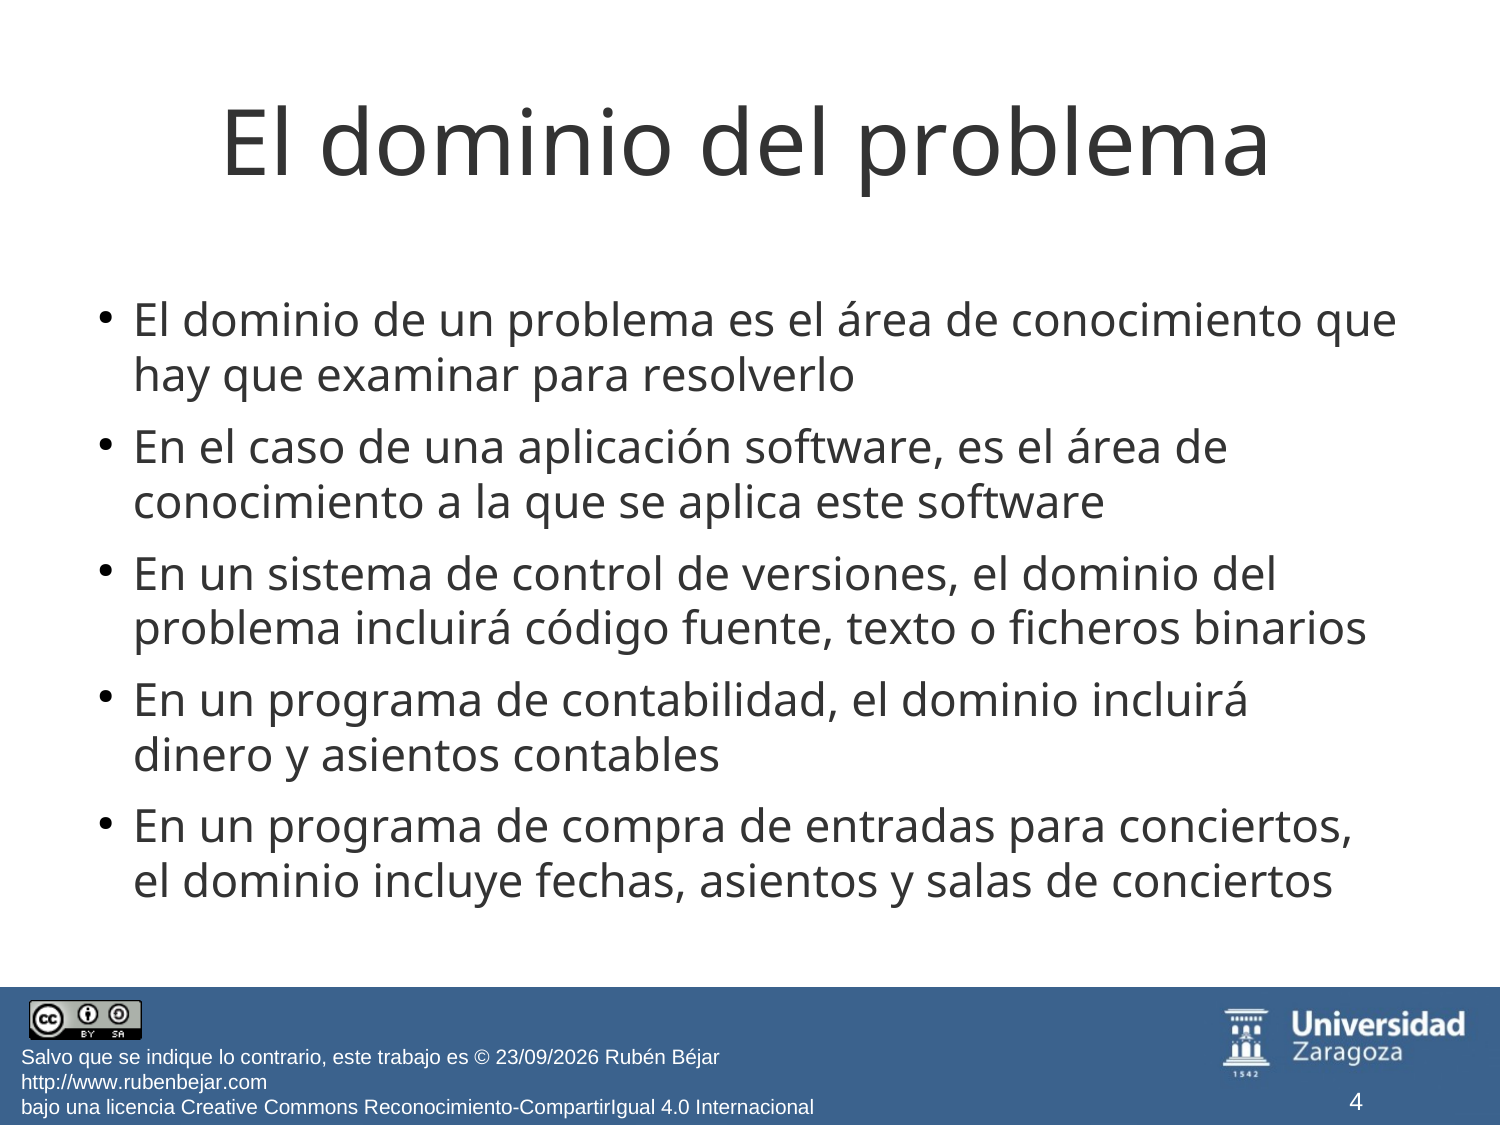

# El dominio del problema
El dominio de un problema es el área de conocimiento que hay que examinar para resolverlo
En el caso de una aplicación software, es el área de conocimiento a la que se aplica este software
En un sistema de control de versiones, el dominio del problema incluirá código fuente, texto o ficheros binarios
En un programa de contabilidad, el dominio incluirá dinero y asientos contables
En un programa de compra de entradas para conciertos, el dominio incluye fechas, asientos y salas de conciertos